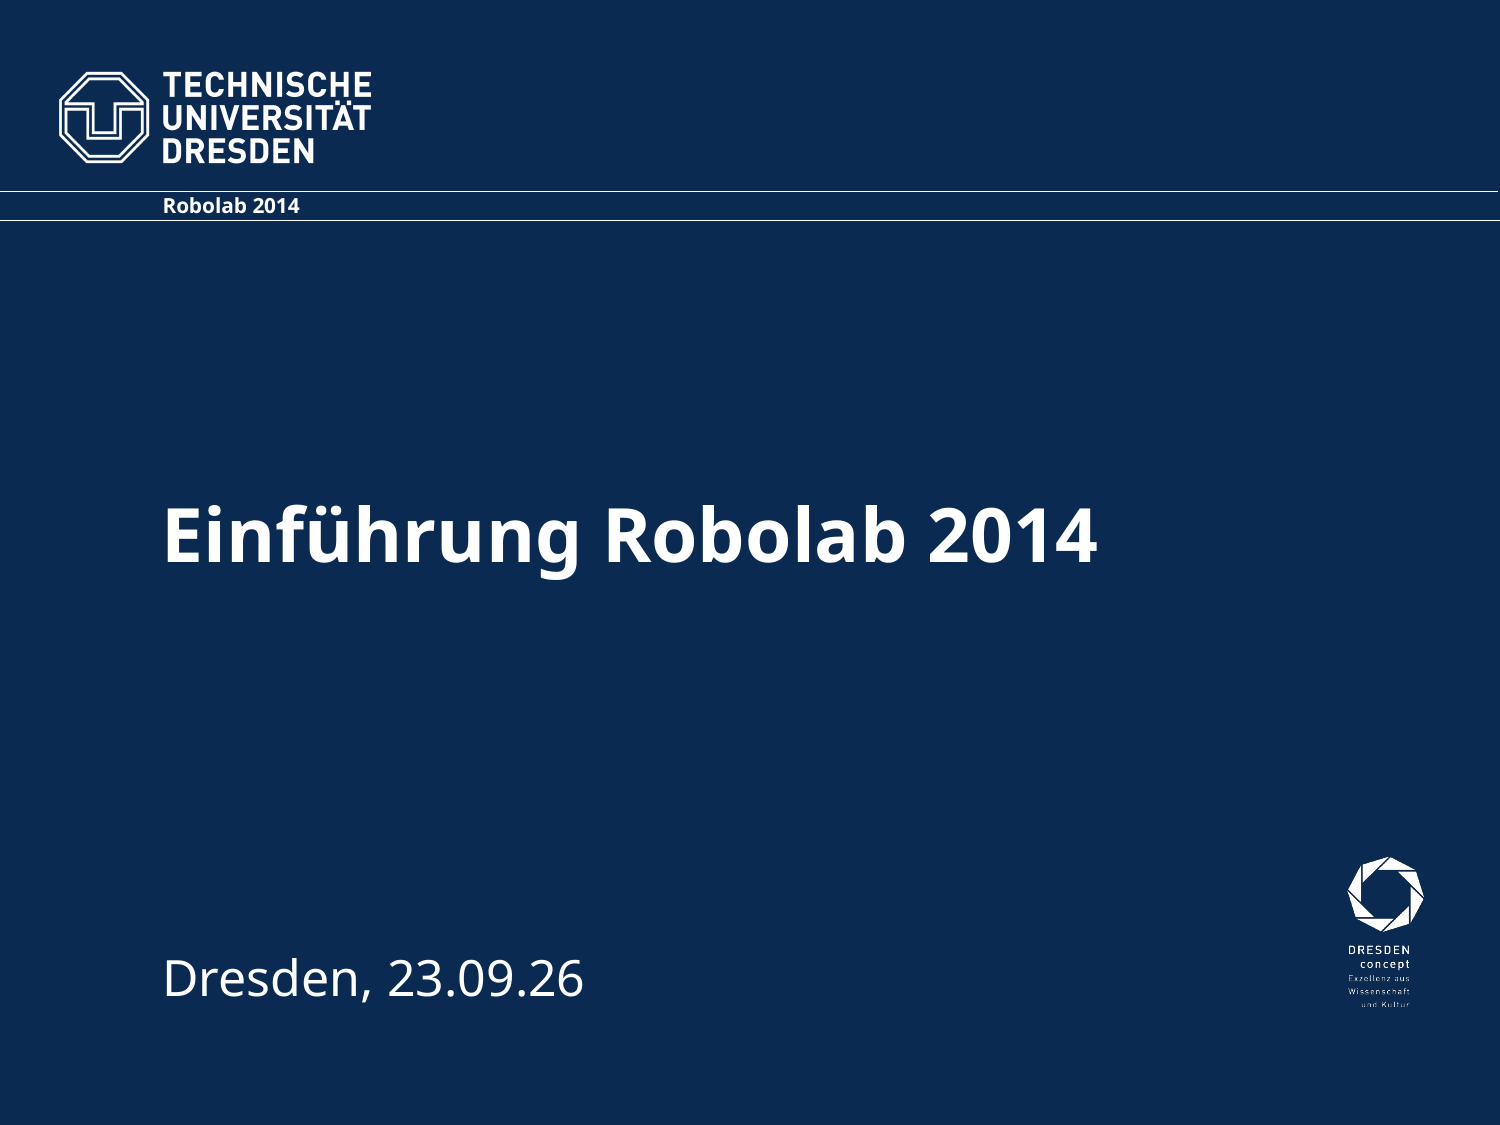

Robolab 2014
# Einführung Robolab 2014
Dresden,